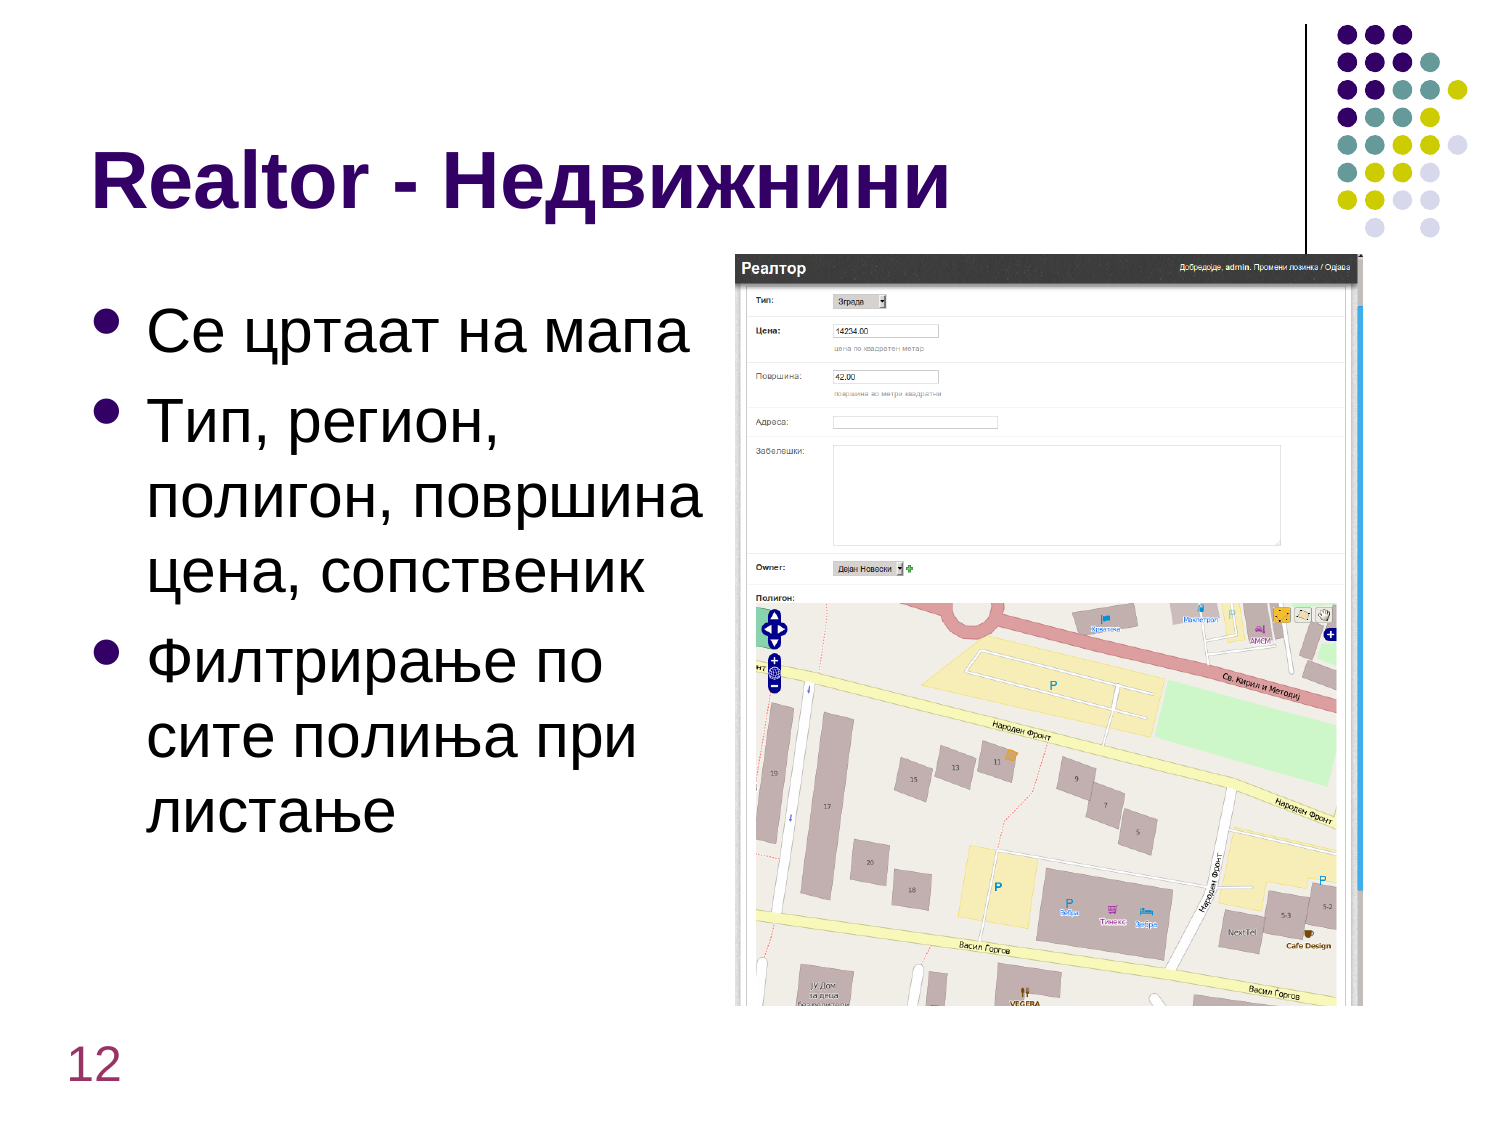

# Realtor - Недвижнини
Се цртаат на мапа
Тип, регион,
полигон, површина
цена, сопственик
Филтрирање по
сите полиња при
листање